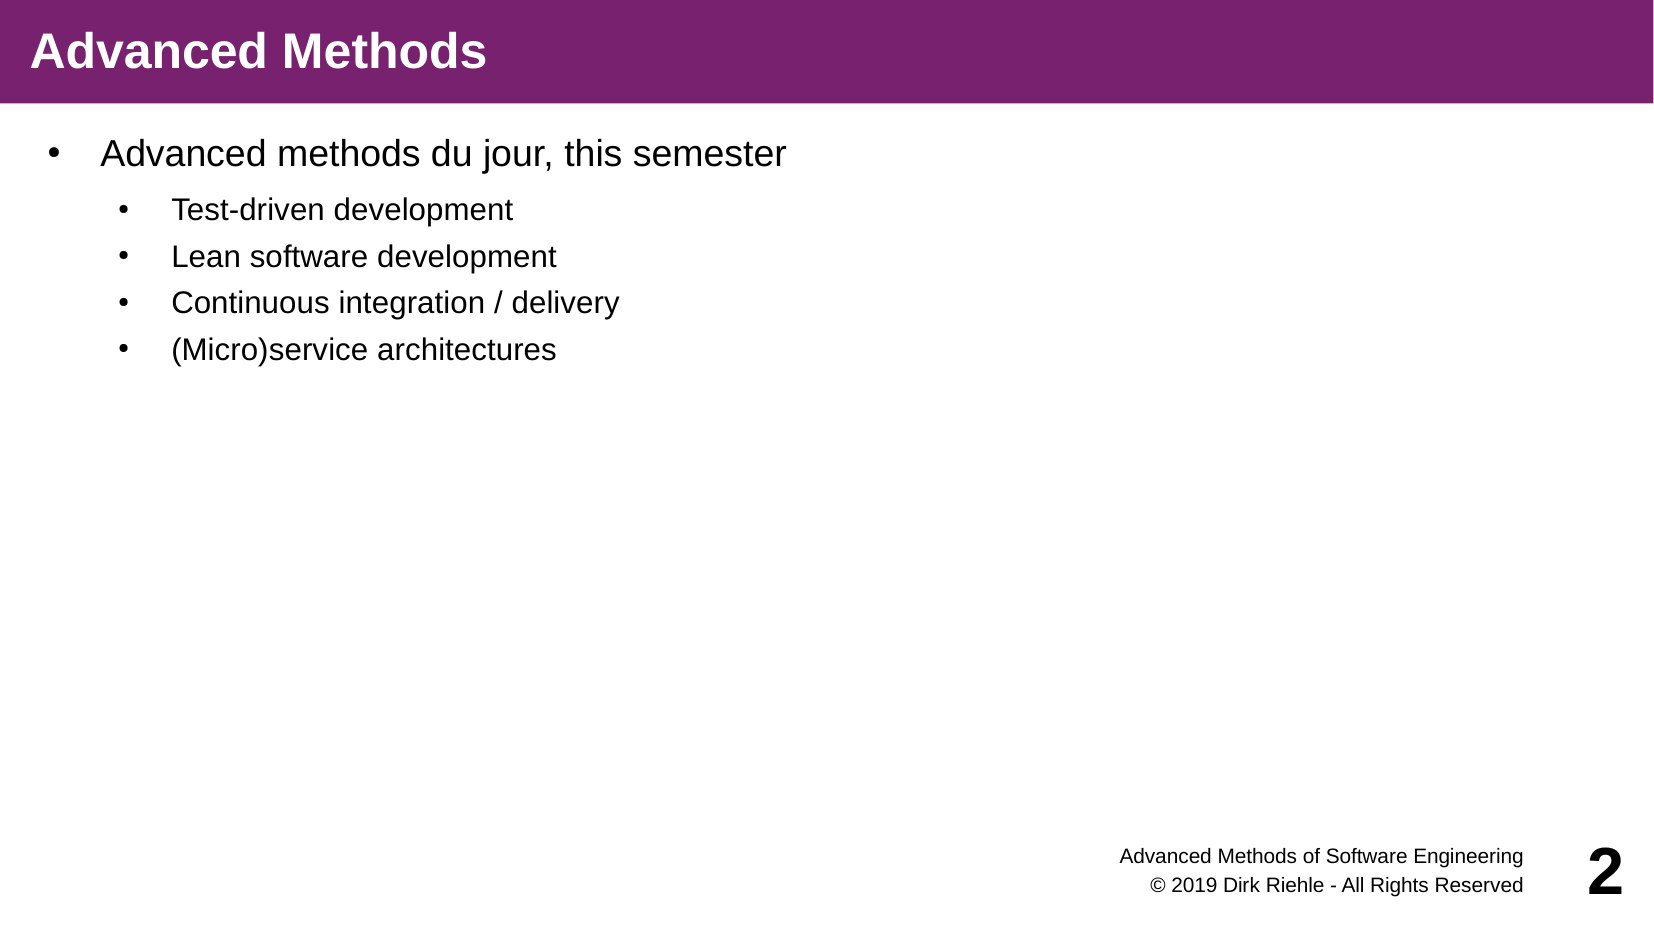

# Advanced Methods
Advanced methods du jour, this semester
Test-driven development
Lean software development
Continuous integration / delivery
(Micro)service architectures
Advanced Methods of Software Engineering
2
© 2019 Dirk Riehle - All Rights Reserved